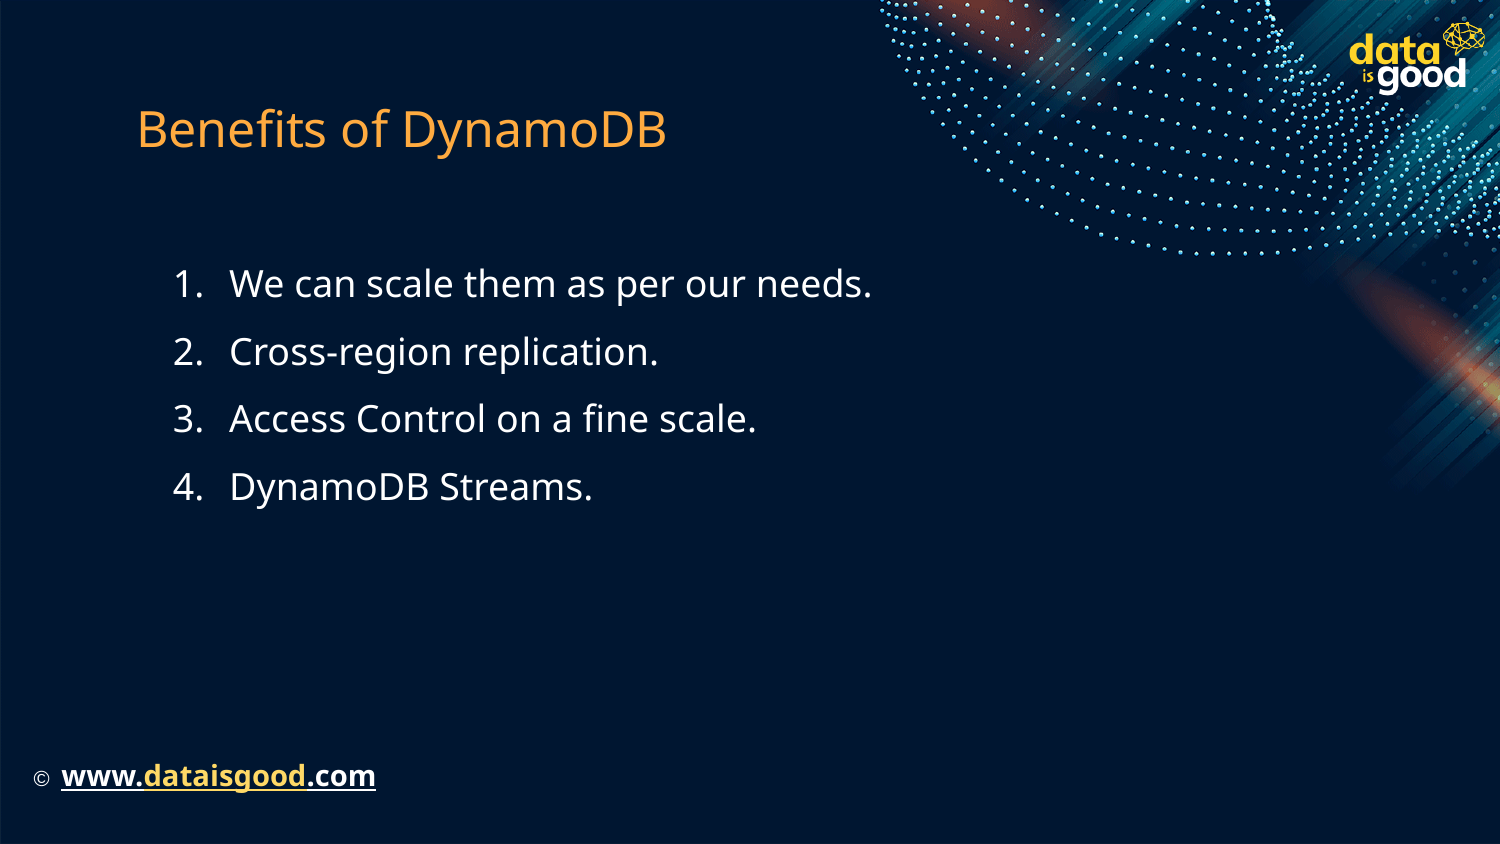

# Benefits of DynamoDB
We can scale them as per our needs.
Cross-region replication.
Access Control on a fine scale.
DynamoDB Streams.